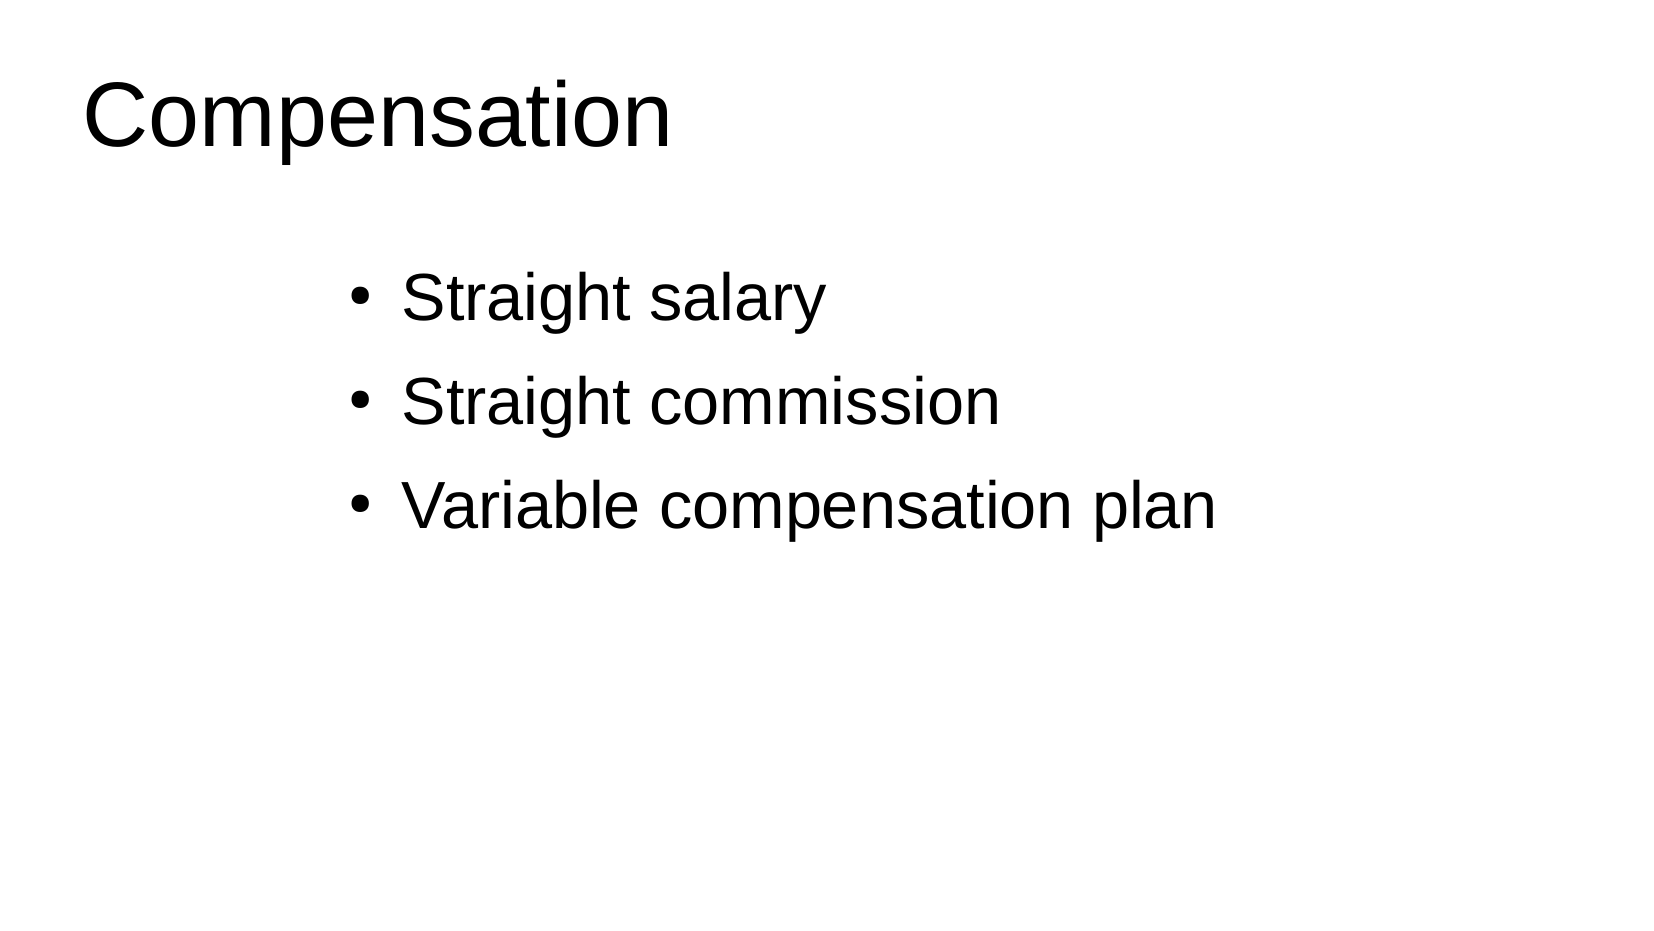

# Compensation
Straight salary
Straight commission
Variable compensation plan